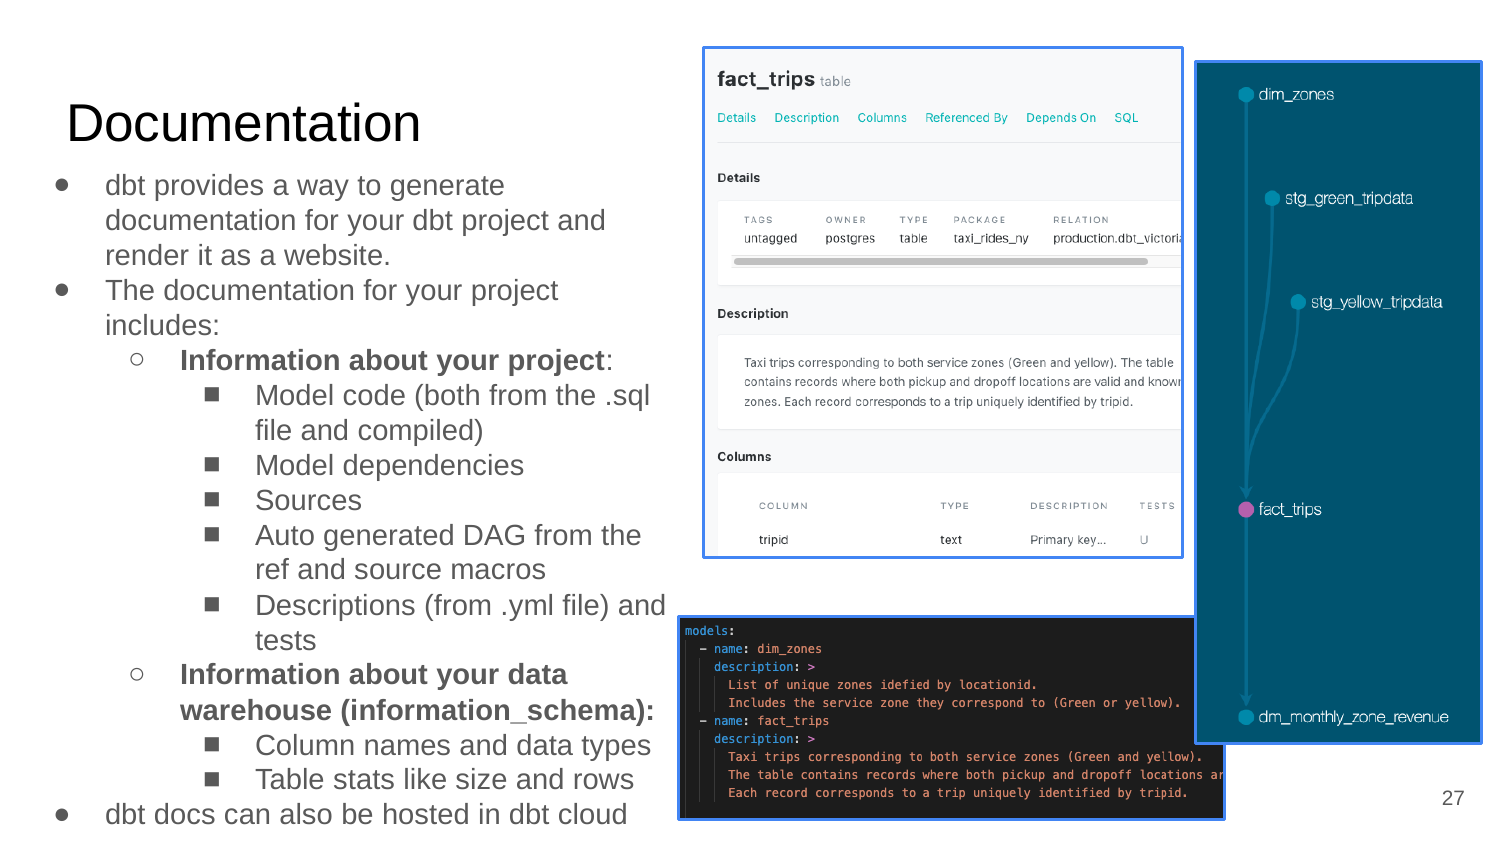

# Documentation
dbt provides a way to generate documentation for your dbt project and render it as a website.
The documentation for your project includes:
Information about your project:
Model code (both from the .sql file and compiled)
Model dependencies
Sources
Auto generated DAG from the ref and source macros
Descriptions (from .yml file) and tests
Information about your data warehouse (information_schema):
Column names and data types
Table stats like size and rows
dbt docs can also be hosted in dbt cloud